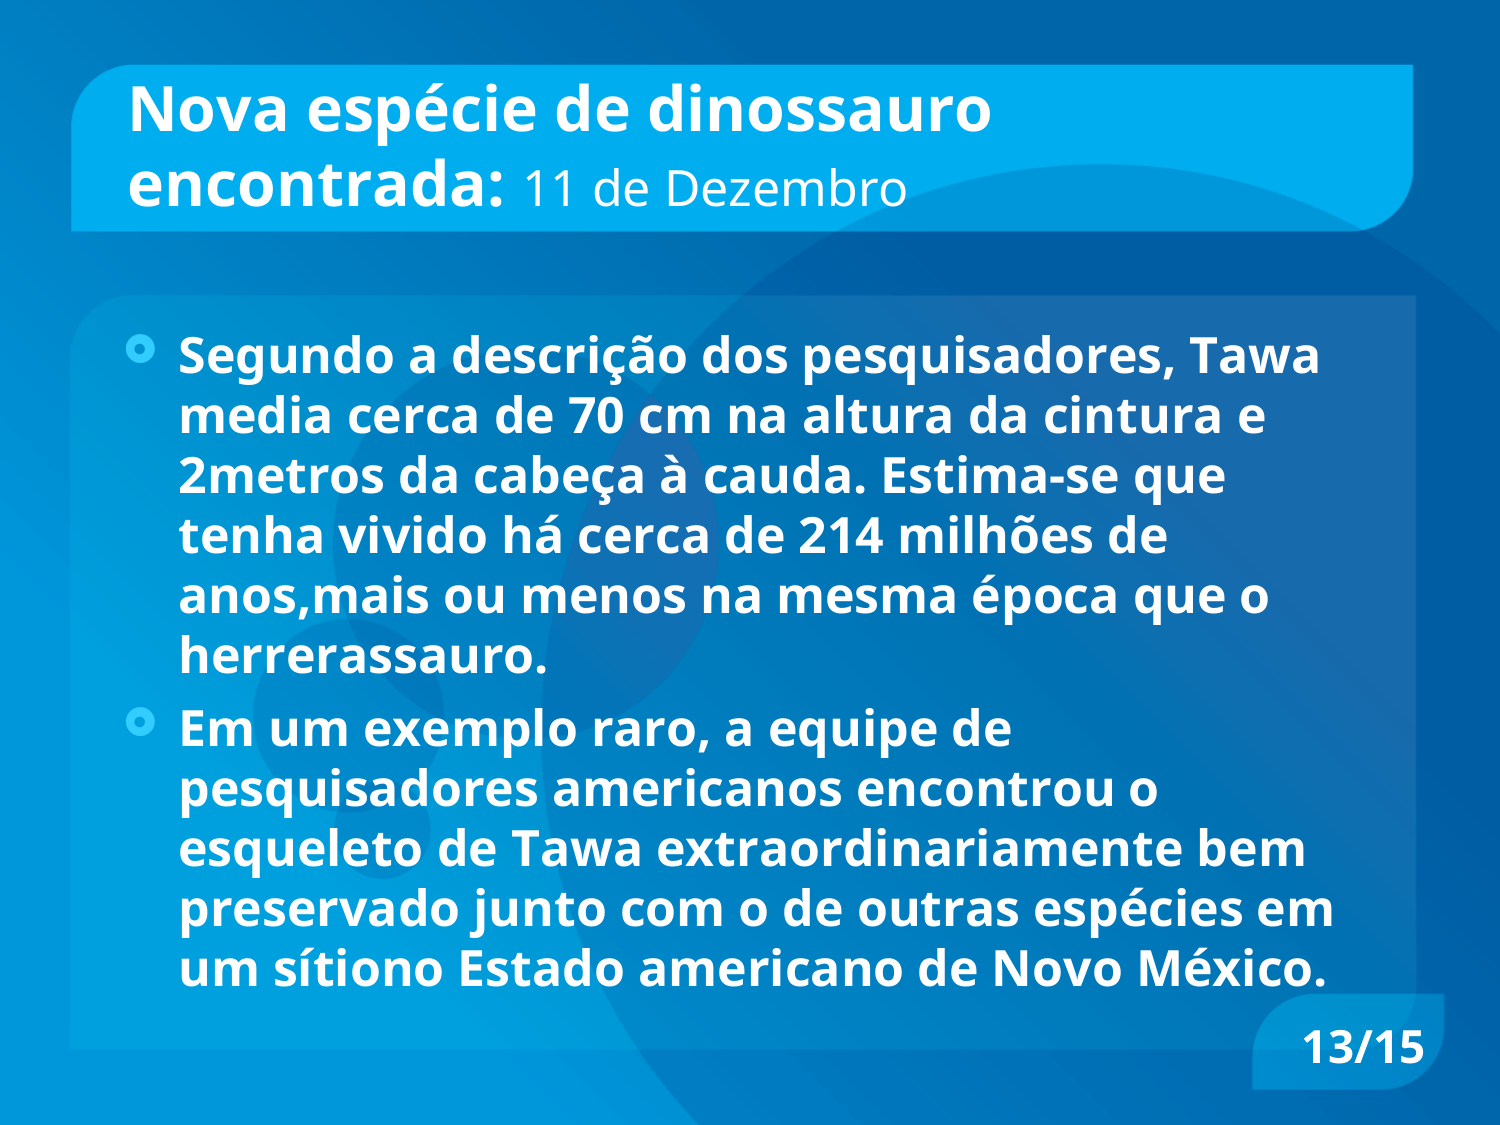

# Nova espécie de dinossauro encontrada: 11 de Dezembro
Segundo a descrição dos pesquisadores, Tawa media cerca de 70 cm na altura da cintura e 2metros da cabeça à cauda. Estima-se que tenha vivido há cerca de 214 milhões de anos,mais ou menos na mesma época que o herrerassauro.
Em um exemplo raro, a equipe de pesquisadores americanos encontrou o esqueleto de Tawa extraordinariamente bem preservado junto com o de outras espécies em um sítiono Estado americano de Novo México.
13/15